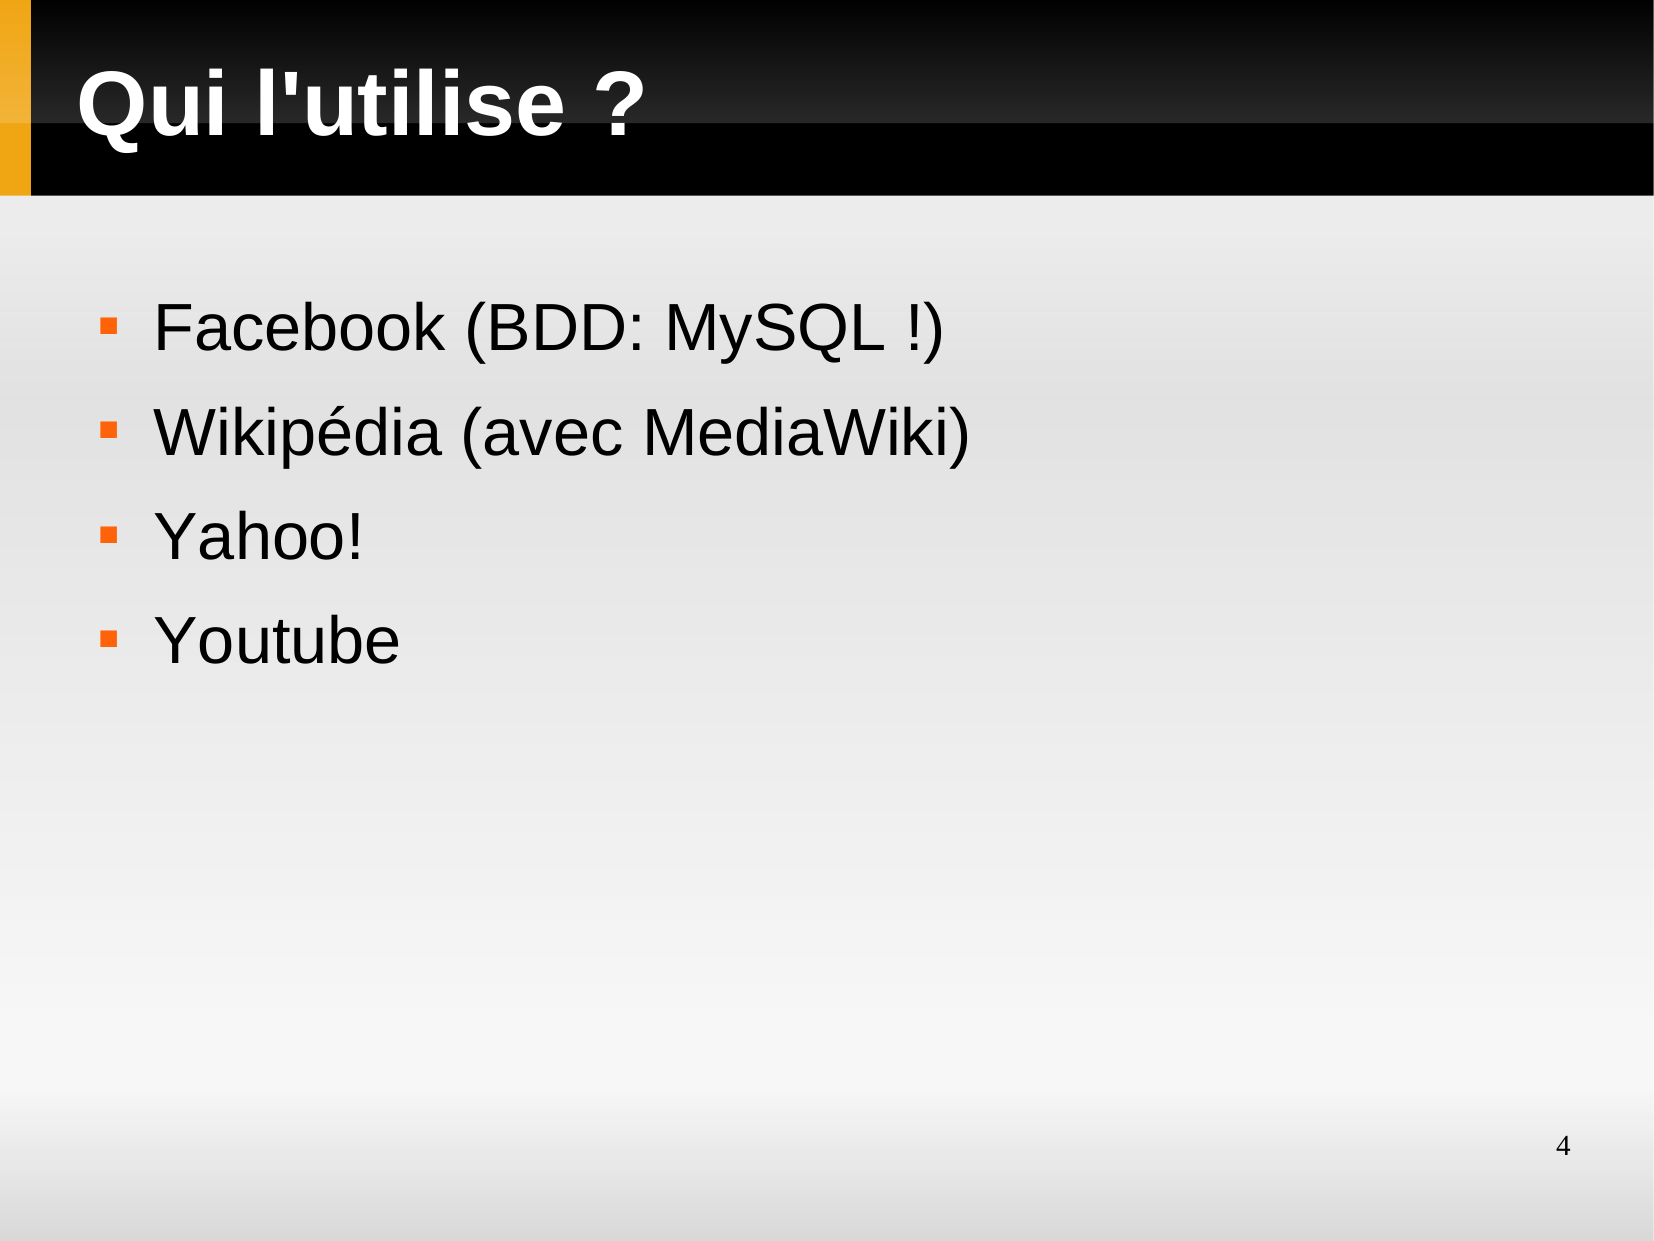

# Qui l'utilise ?
Facebook (BDD: MySQL !)
Wikipédia (avec MediaWiki)
Yahoo!
Youtube
4